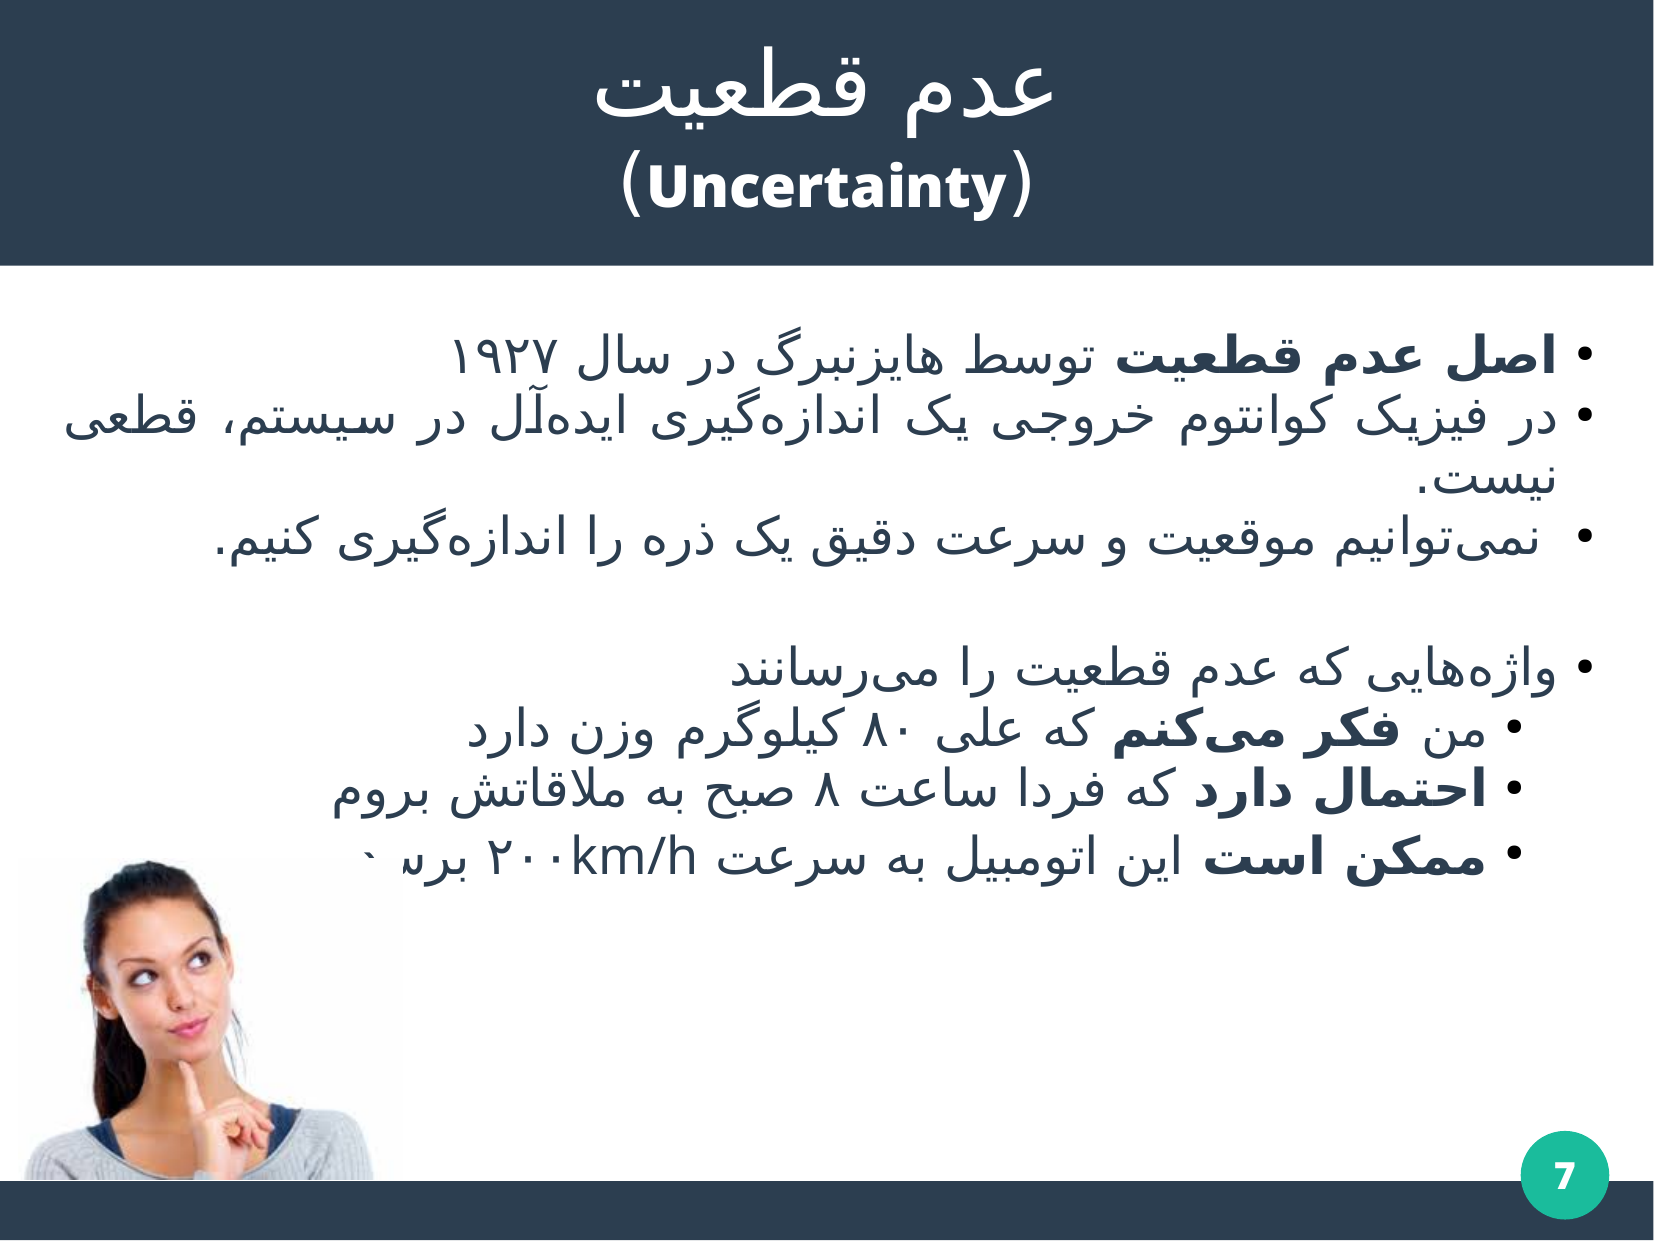

# عدم قطعیت (Uncertainty)
اصل عدم قطعیت توسط هایزنبرگ در سال ۱۹۲۷
در فیزیک کوانتوم خروجی یک اندازه‌گیری ایده‌آل در سیستم، قطعی نیست.
 نمی‌توانیم موقعیت و سرعت دقیق یک ذره را اندازه‌گیری کنیم.
واژه‌هایی که عدم قطعیت را می‌رسانند
من فکر می‌کنم که علی ۸۰ کیلوگرم وزن دارد
احتمال دارد که فردا ساعت ۸ صبح به ملاقاتش بروم
ممکن است این اتومبیل به سرعت ۲۰۰km/h برسد
7